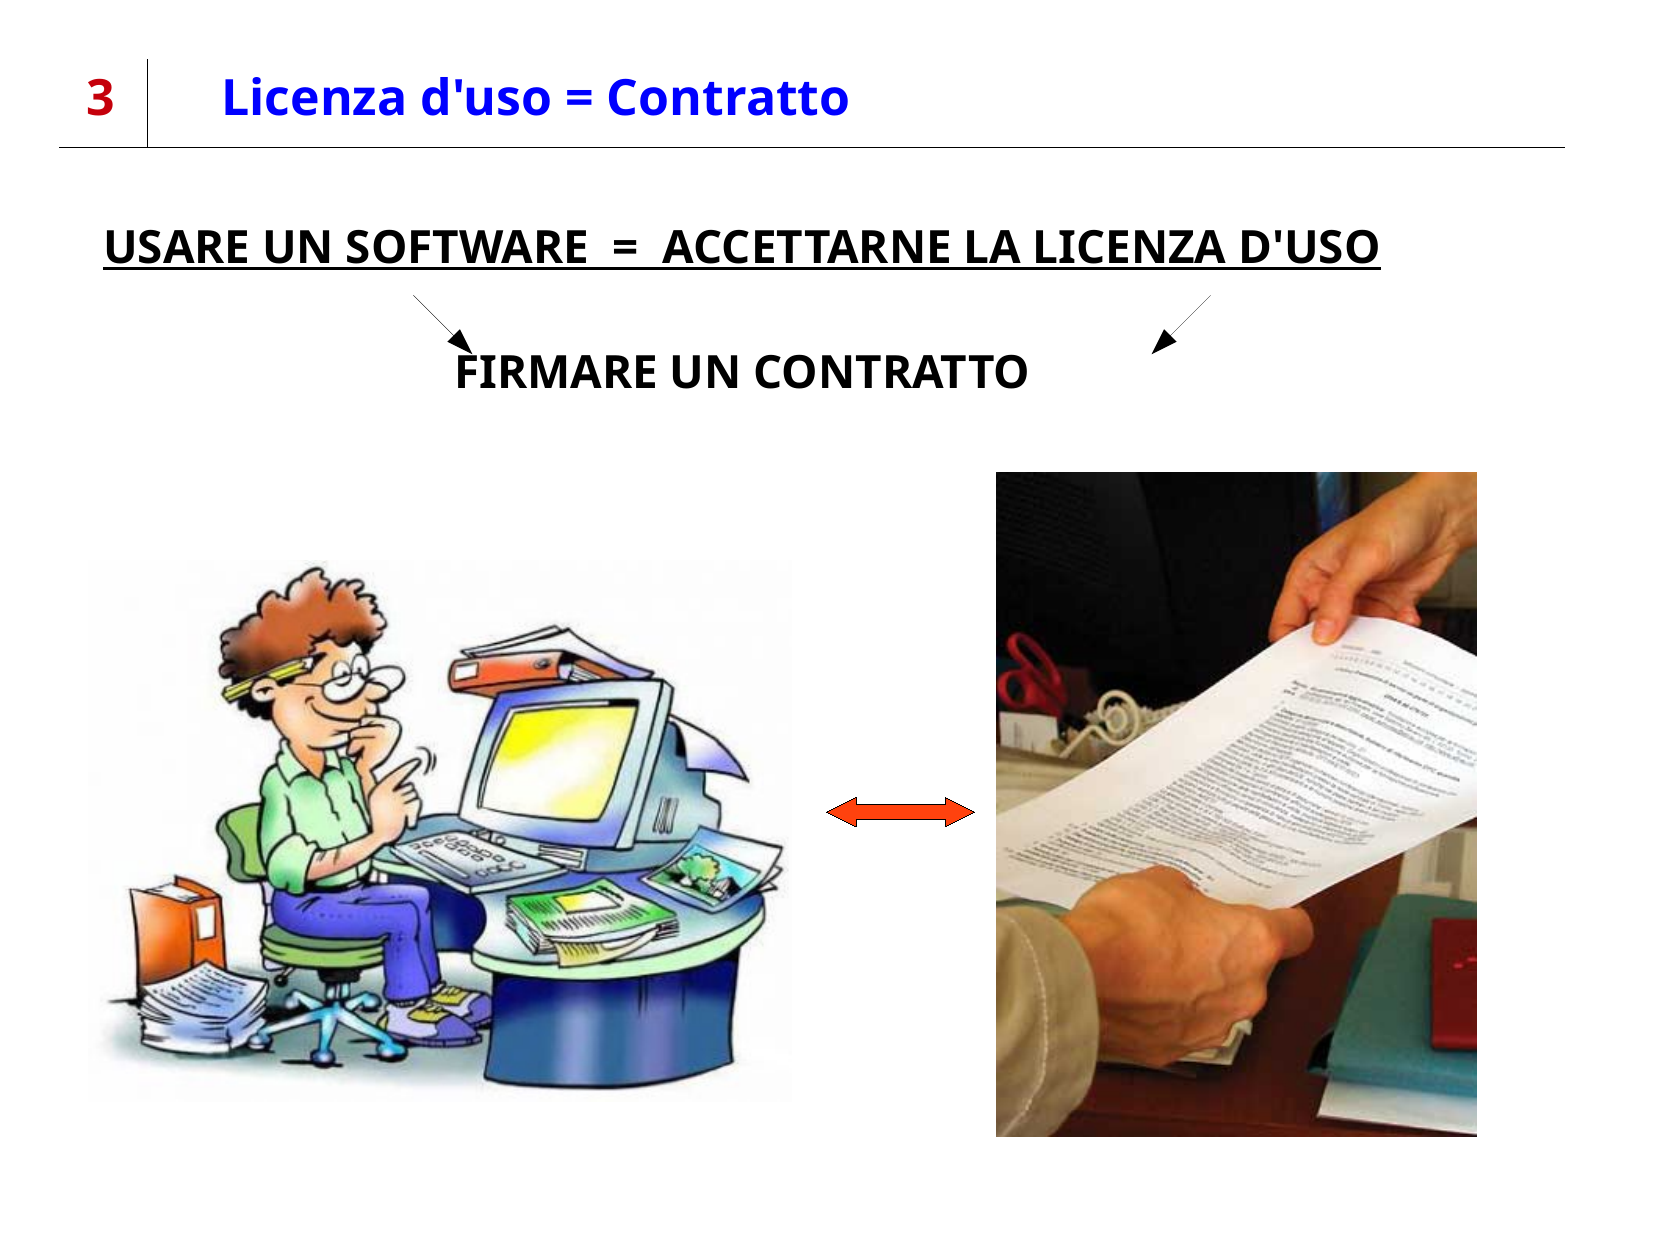

3		Licenza d'uso = Contratto
USARE UN SOFTWARE = ACCETTARNE LA LICENZA D'USO
FIRMARE UN CONTRATTO